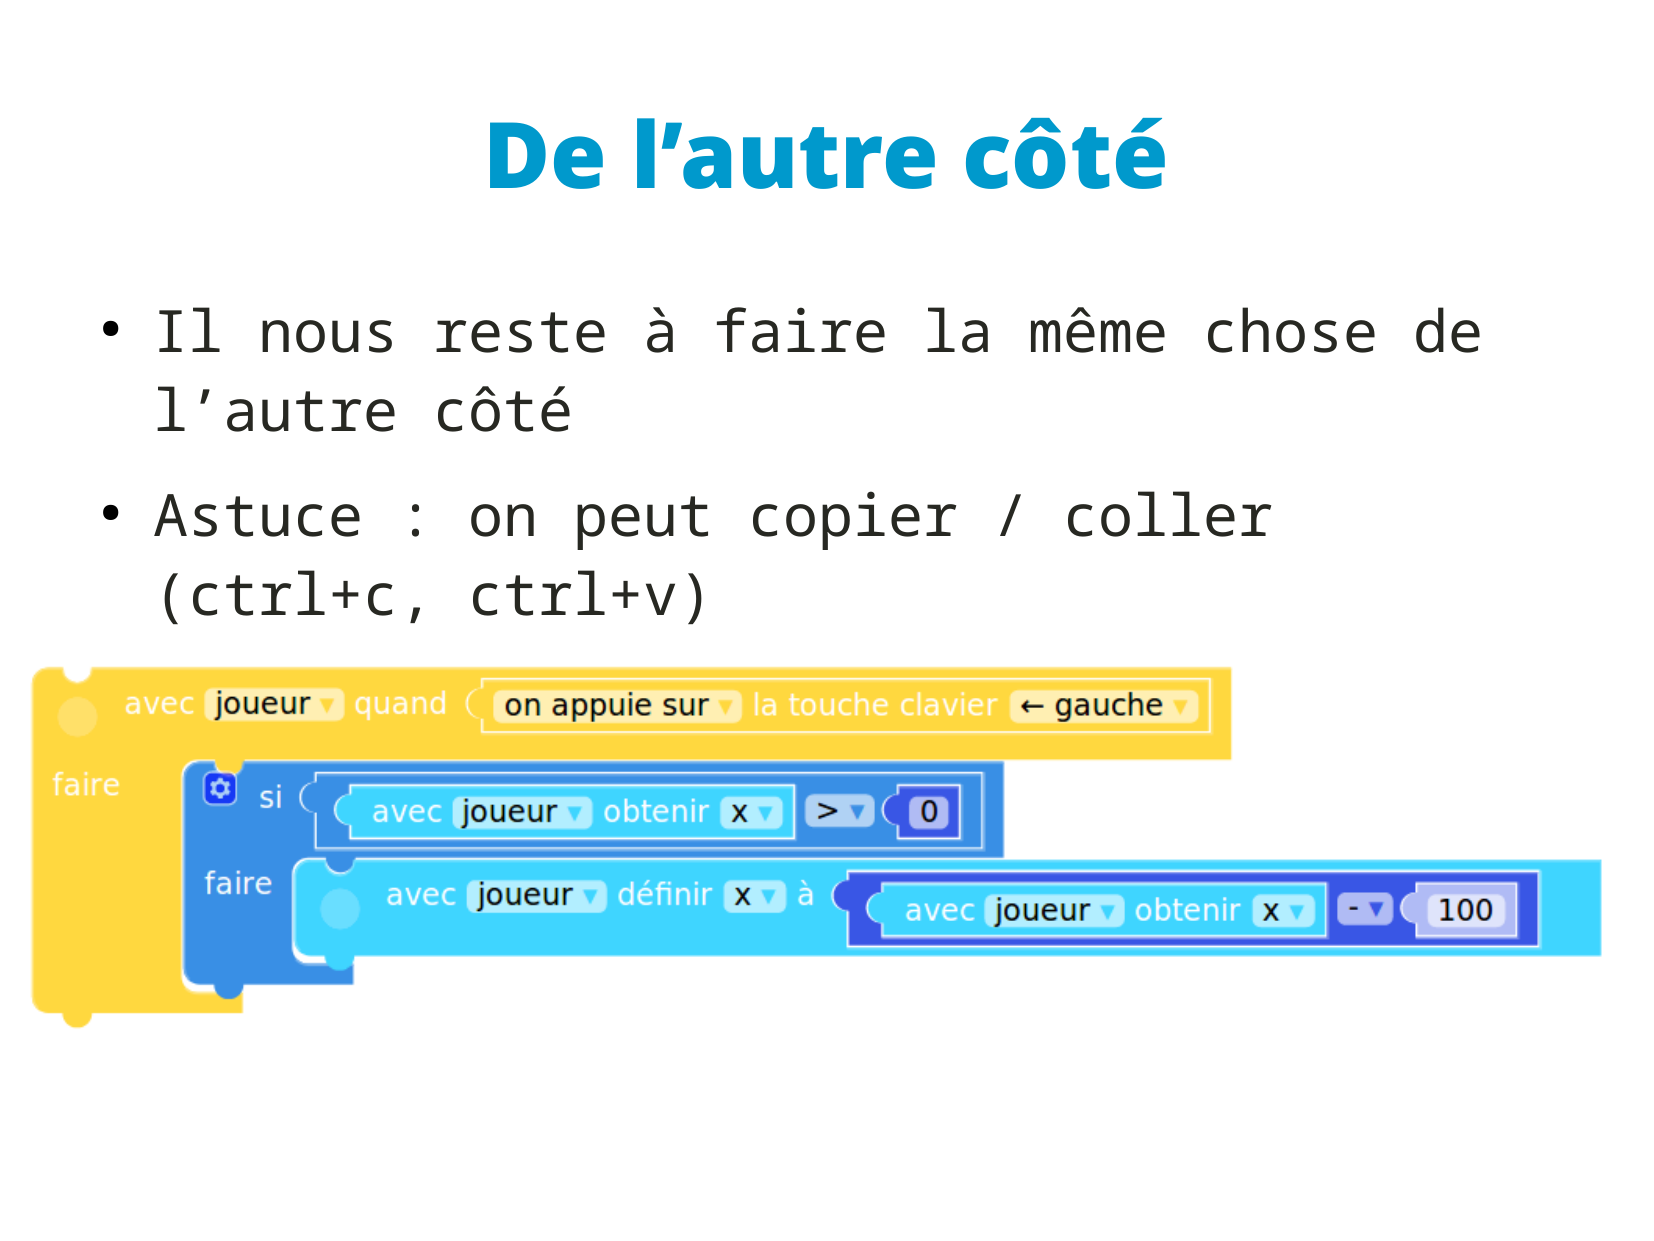

# De l’autre côté
Il nous reste à faire la même chose de l’autre côté
Astuce : on peut copier / coller (ctrl+c, ctrl+v)